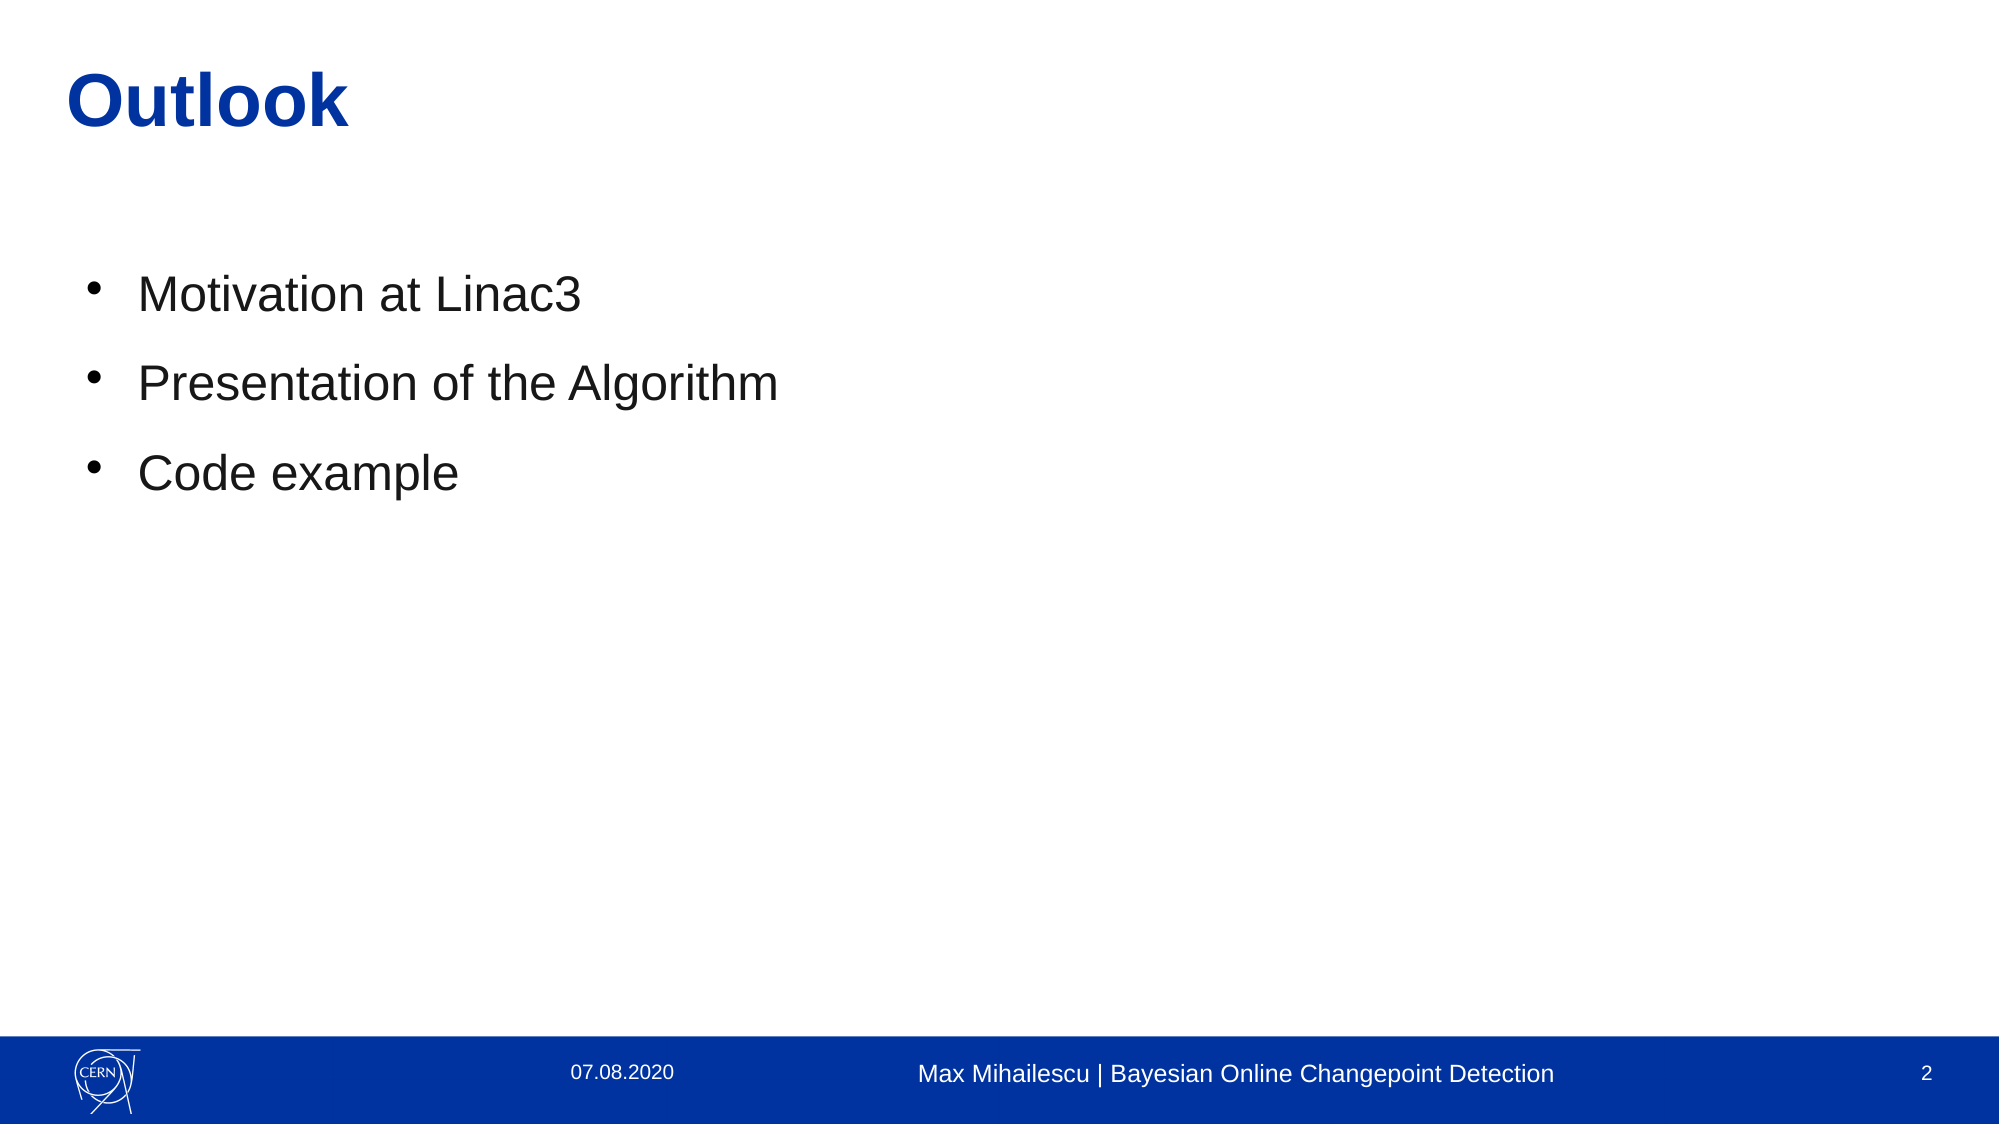

Outlook
Motivation at Linac3
Presentation of the Algorithm
Code example
07.08.2020
Max Mihailescu | Bayesian Online Changepoint Detection